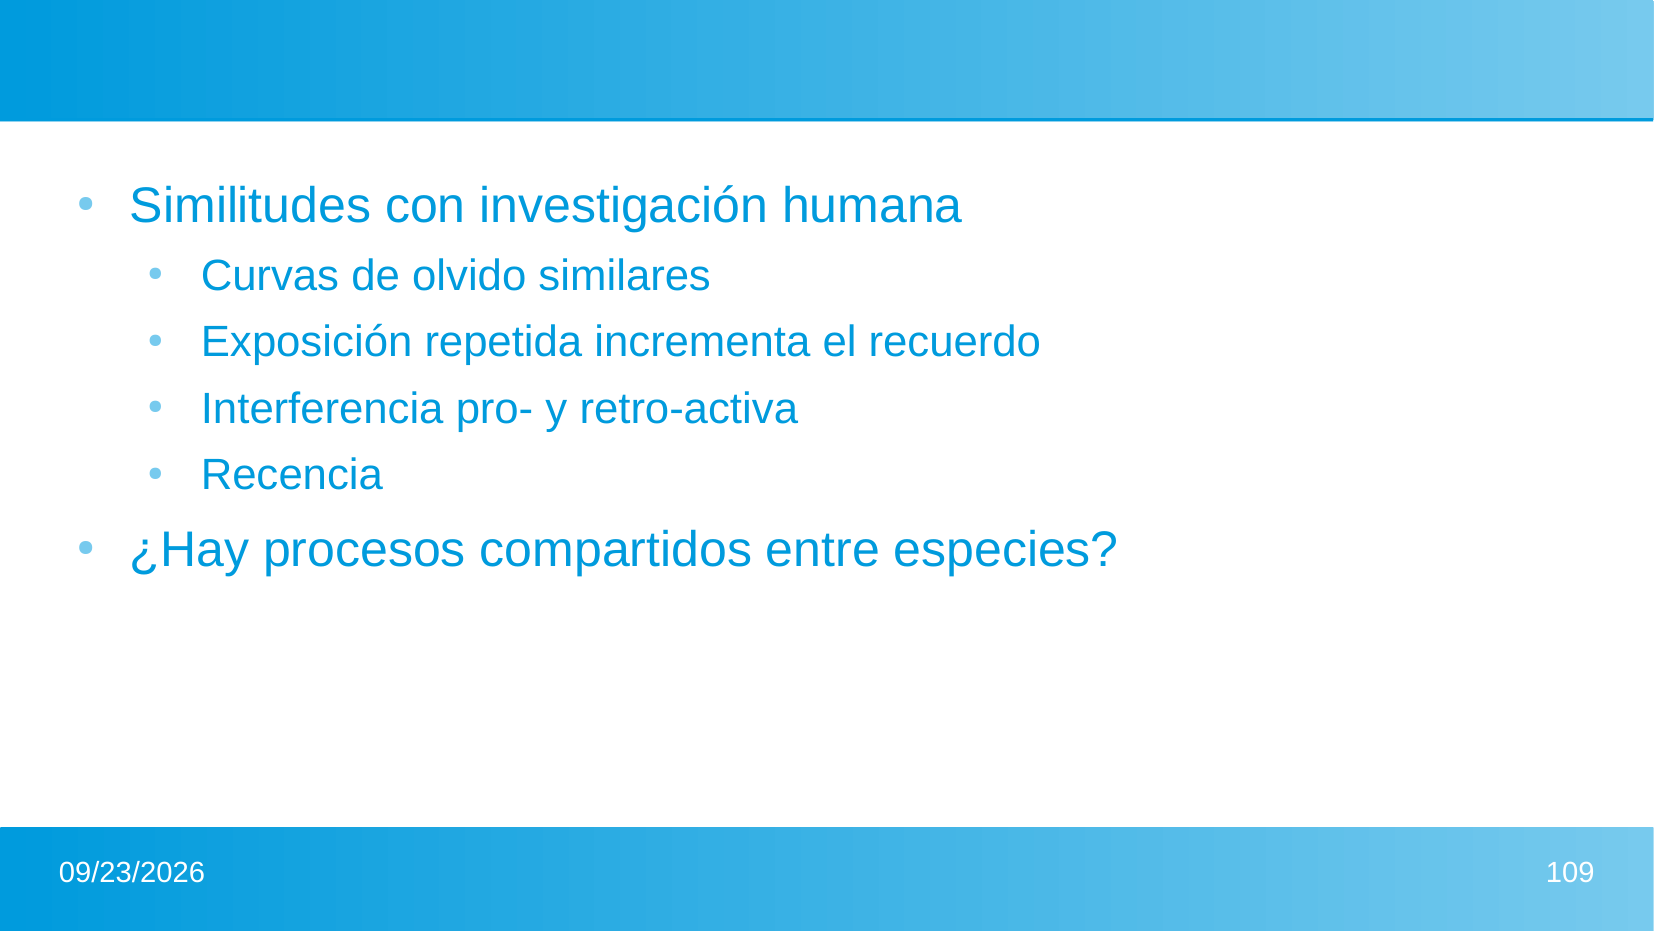

# Similitudes con investigación humana
Curvas de olvido similares
Exposición repetida incrementa el recuerdo
Interferencia pro- y retro-activa
Recencia
¿Hay procesos compartidos entre especies?
109